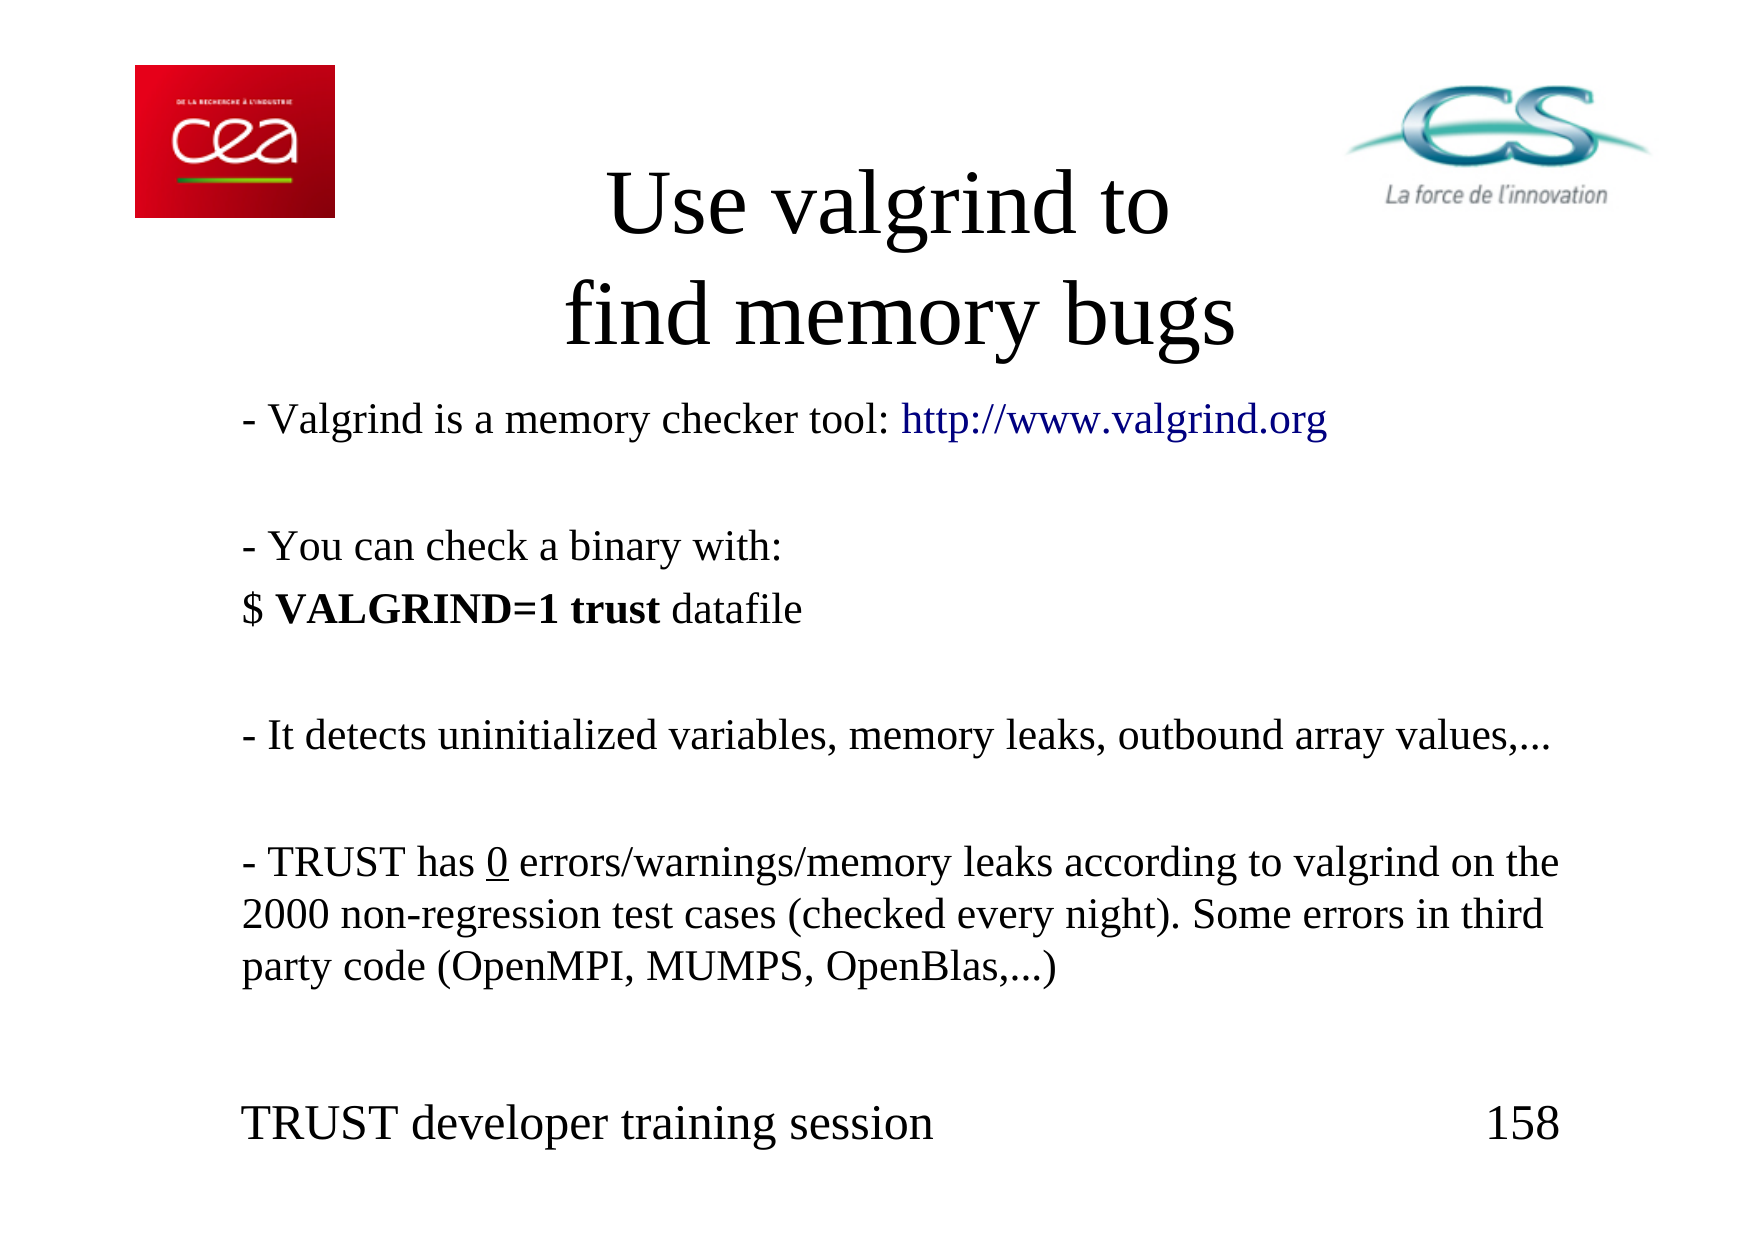

# Use valgrind to find memory bugs
- Valgrind is a memory checker tool: http://www.valgrind.org
- You can check a binary with:
$ VALGRIND=1 trust datafile
- It detects uninitialized variables, memory leaks, outbound array values,...
- TRUST has 0 errors/warnings/memory leaks according to valgrind on the 2000 non-regression test cases (checked every night). Some errors in third party code (OpenMPI, MUMPS, OpenBlas,...)
TRUST developer training session
158